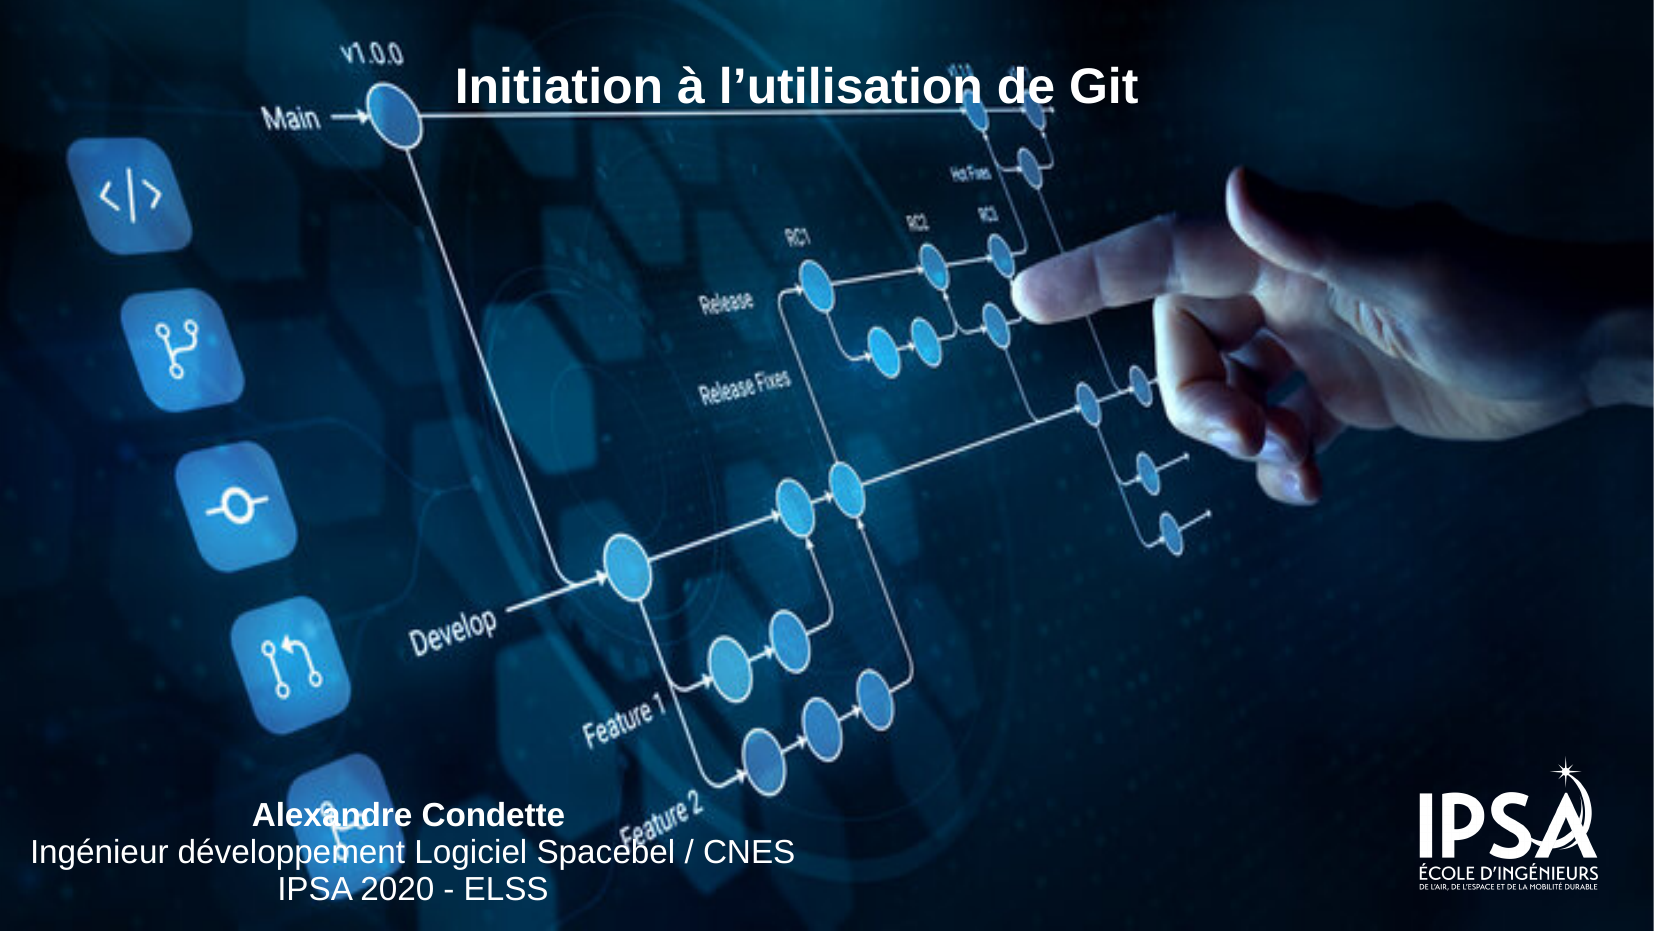

Initiation à l’utilisation de Git
Alexandre Condette
Ingénieur développement Logiciel Spacebel / CNES
IPSA 2020 - ELSS